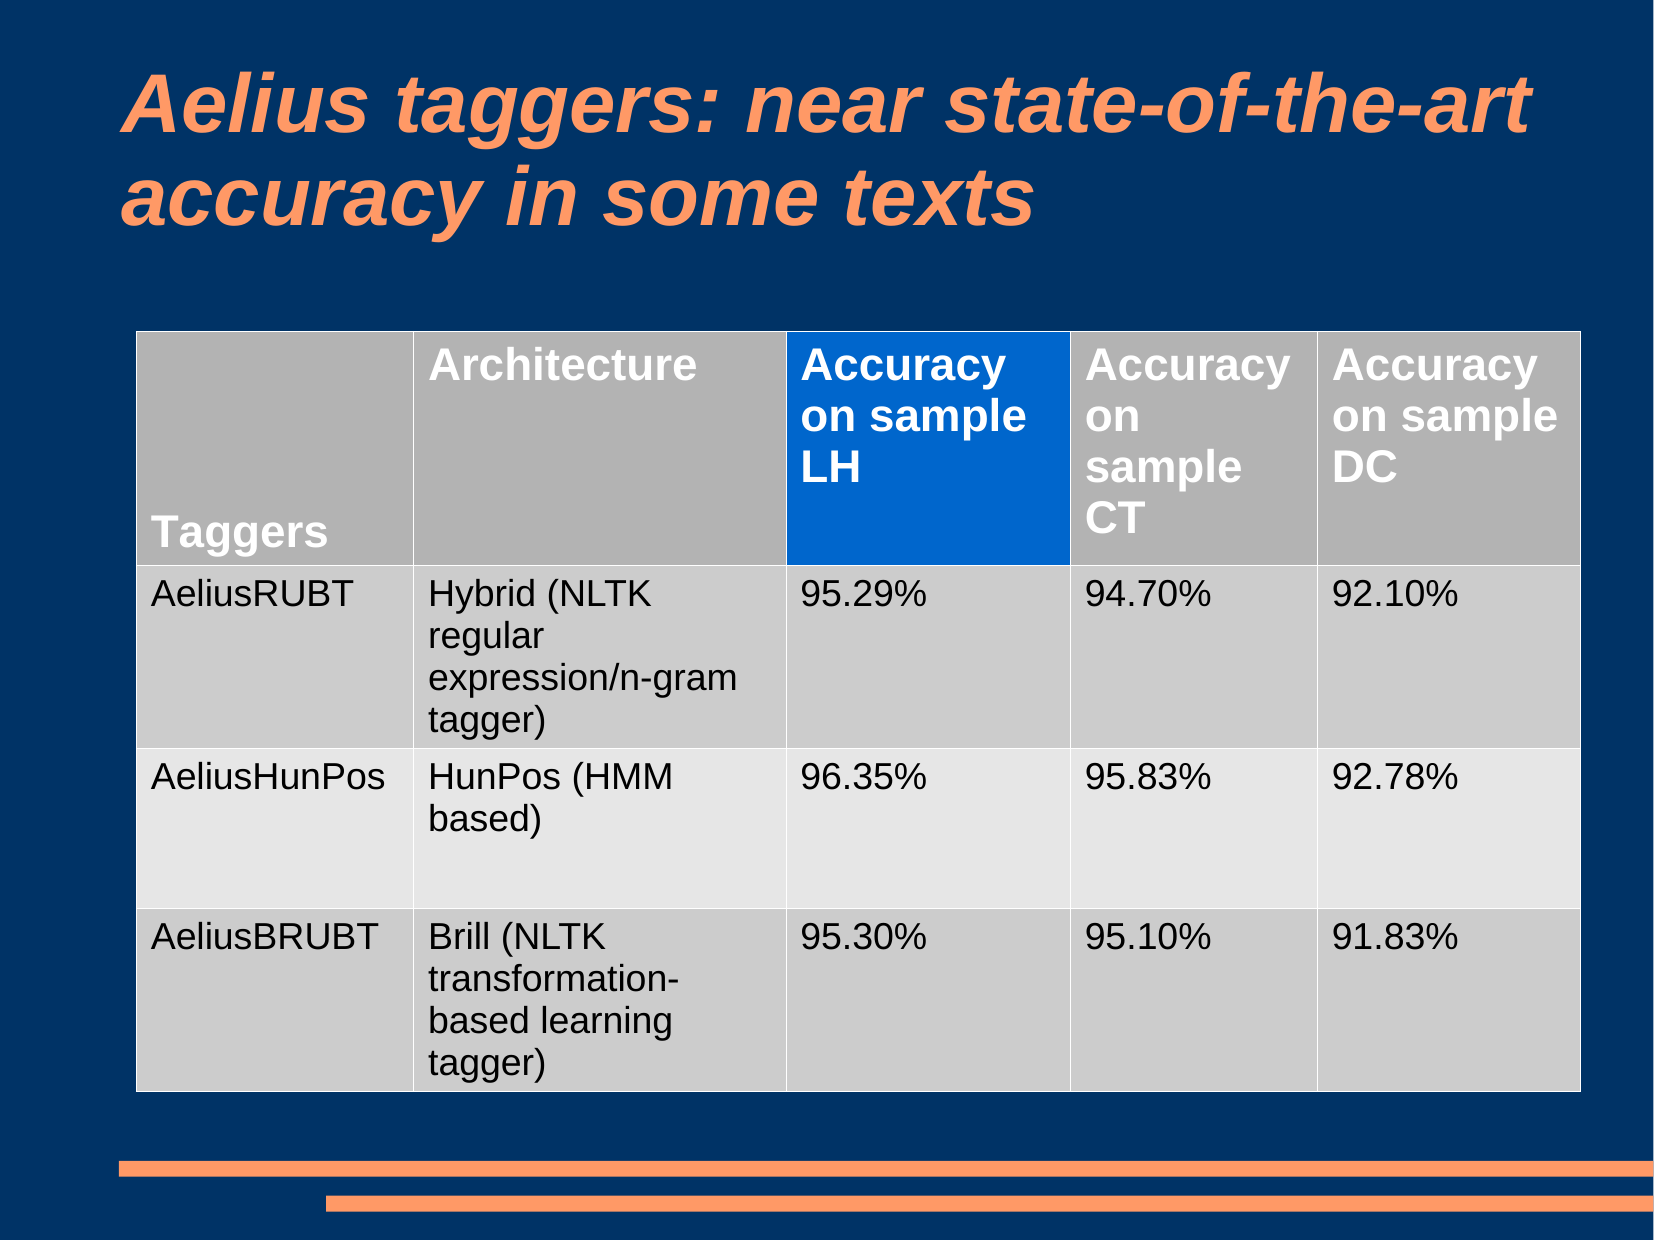

# Aelius taggers: near state-of-the-art accuracy in some texts
| Taggers | Architecture | Accuracy on sample LH | Accuracy on sample CT | Accuracy on sample DC |
| --- | --- | --- | --- | --- |
| AeliusRUBT | Hybrid (NLTK regular expression/n-gram tagger) | 95.29% | 94.70% | 92.10% |
| AeliusHunPos | HunPos (HMM based) | 96.35% | 95.83% | 92.78% |
| AeliusBRUBT | Brill (NLTK transformation-based learning tagger) | 95.30% | 95.10% | 91.83% |